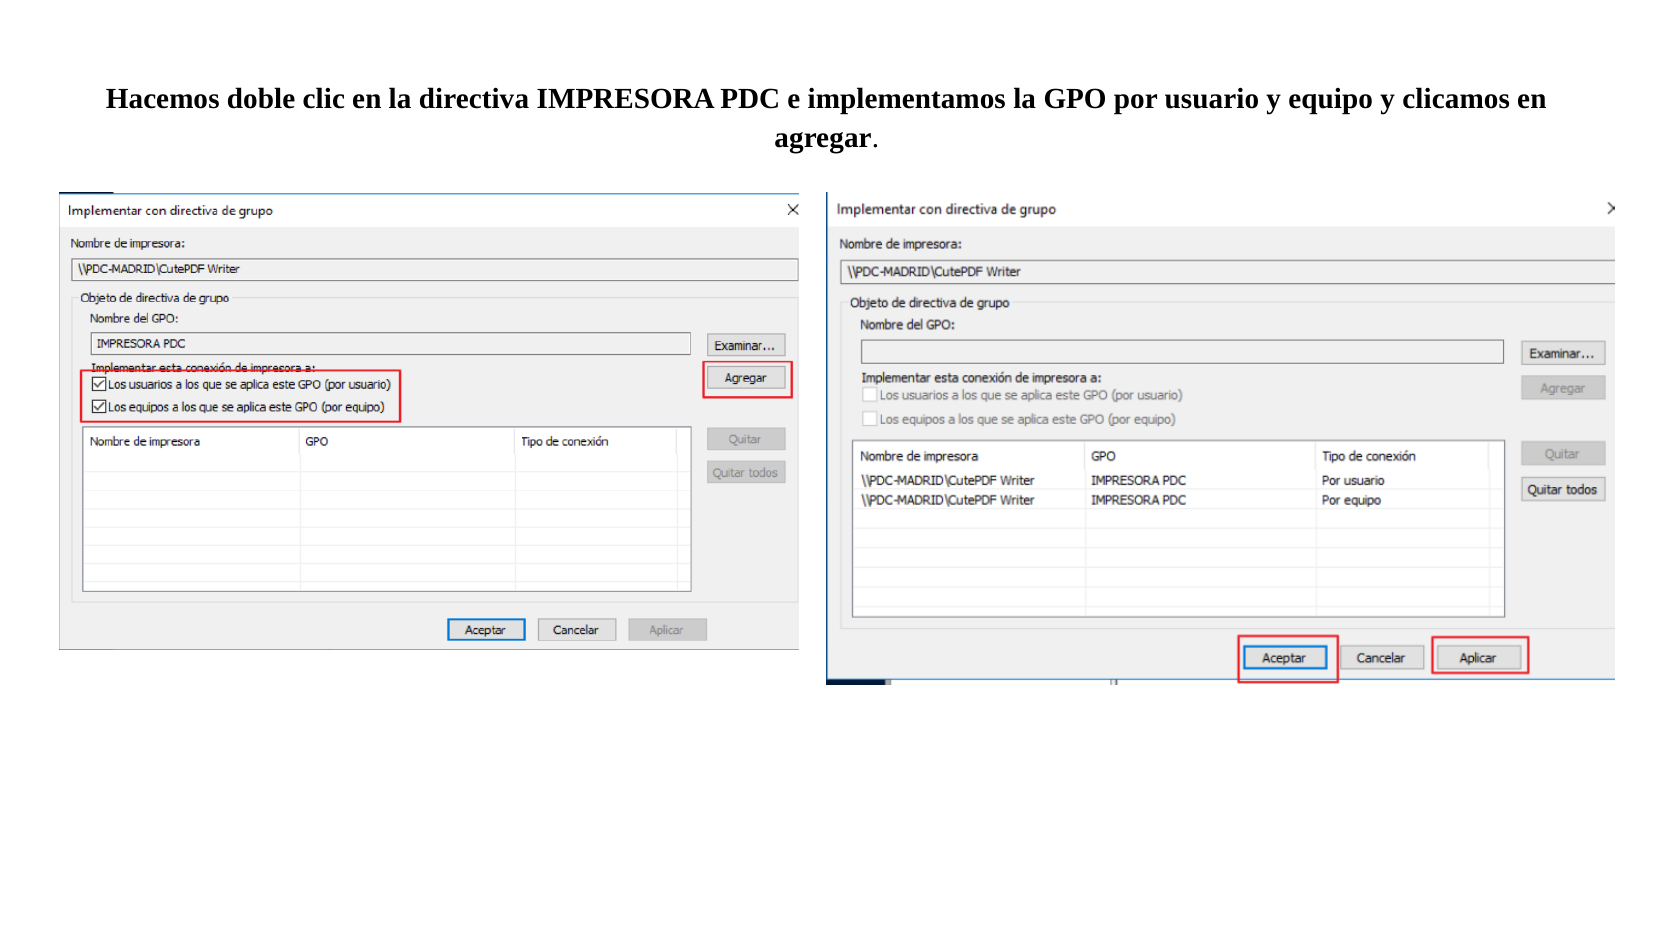

# Hacemos doble clic en la directiva IMPRESORA PDC e implementamos la GPO por usuario y equipo y clicamos en agregar.